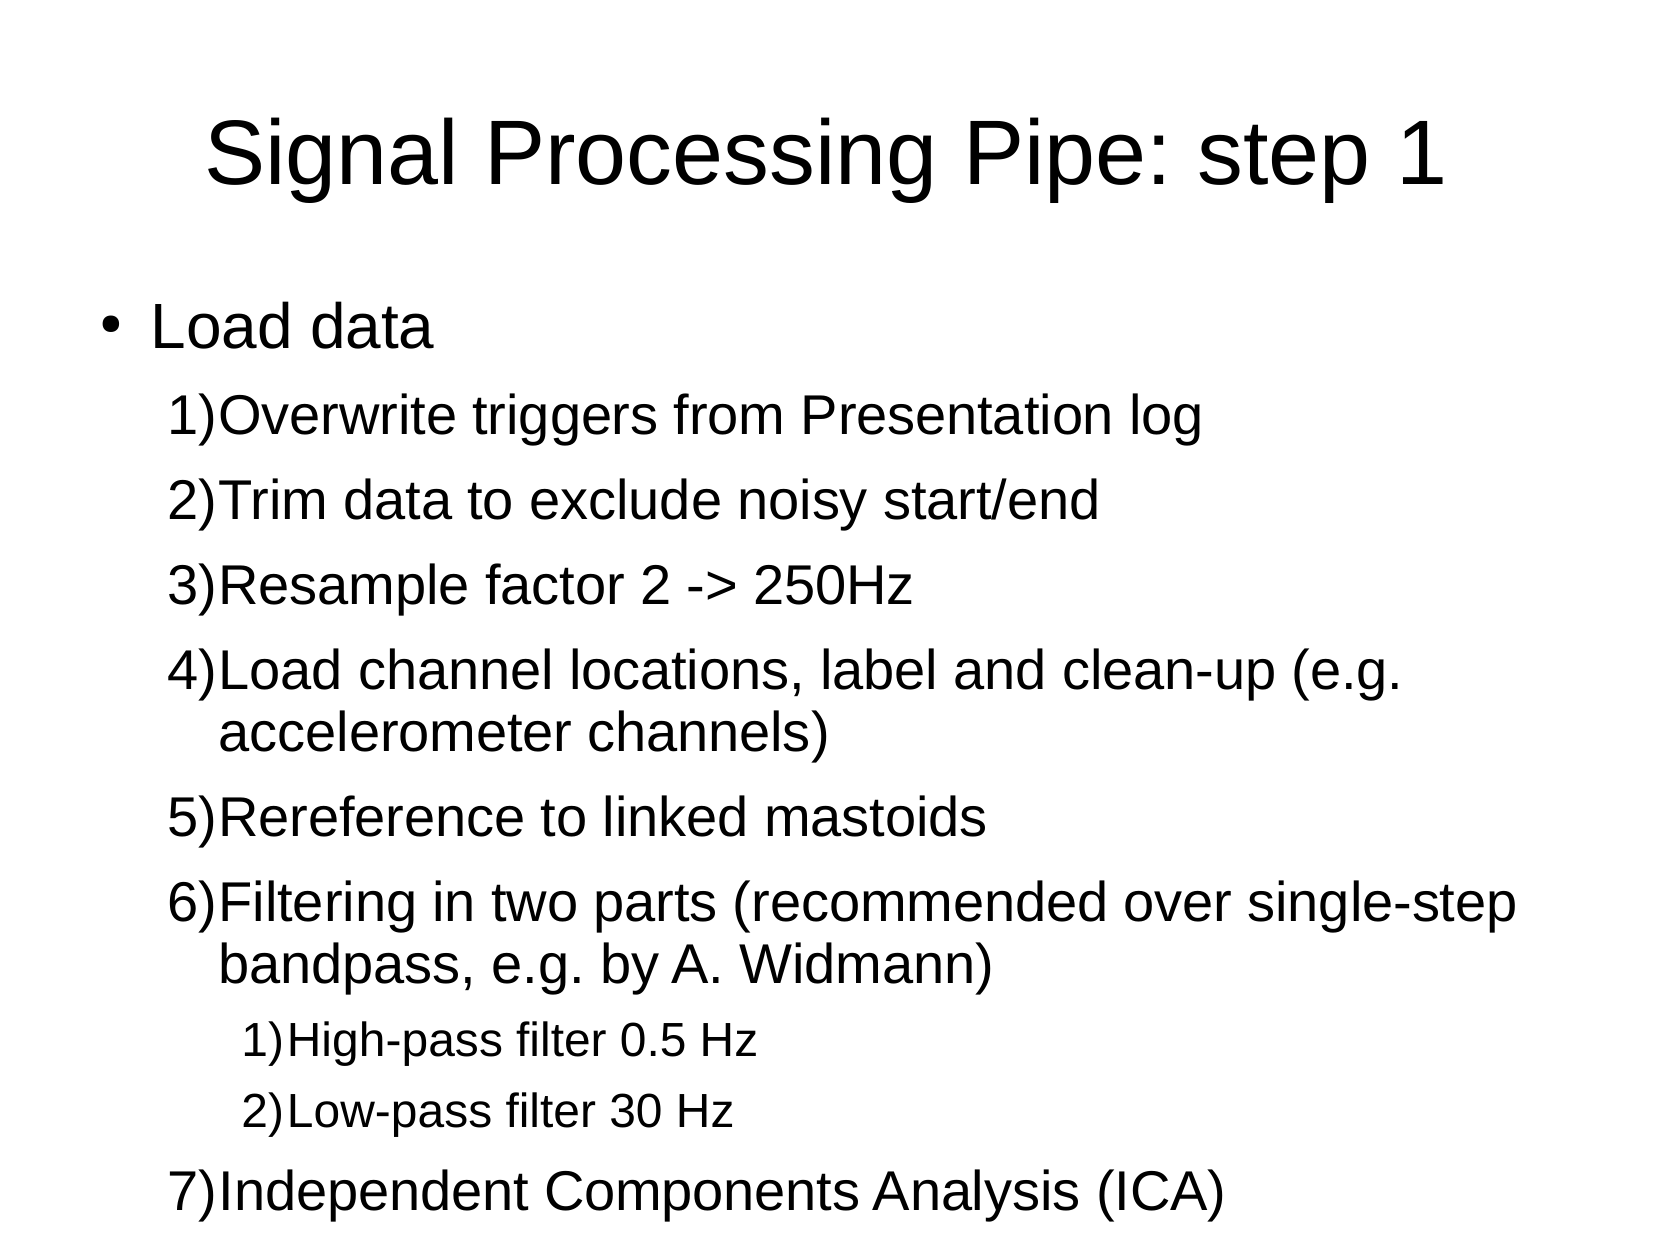

# Signal Processing Pipe: step 1
Load data
Overwrite triggers from Presentation log
Trim data to exclude noisy start/end
Resample factor 2 -> 250Hz
Load channel locations, label and clean-up (e.g. accelerometer channels)
Rereference to linked mastoids
Filtering in two parts (recommended over single-step bandpass, e.g. by A. Widmann)
High-pass filter 0.5 Hz
Low-pass filter 30 Hz
Independent Components Analysis (ICA)